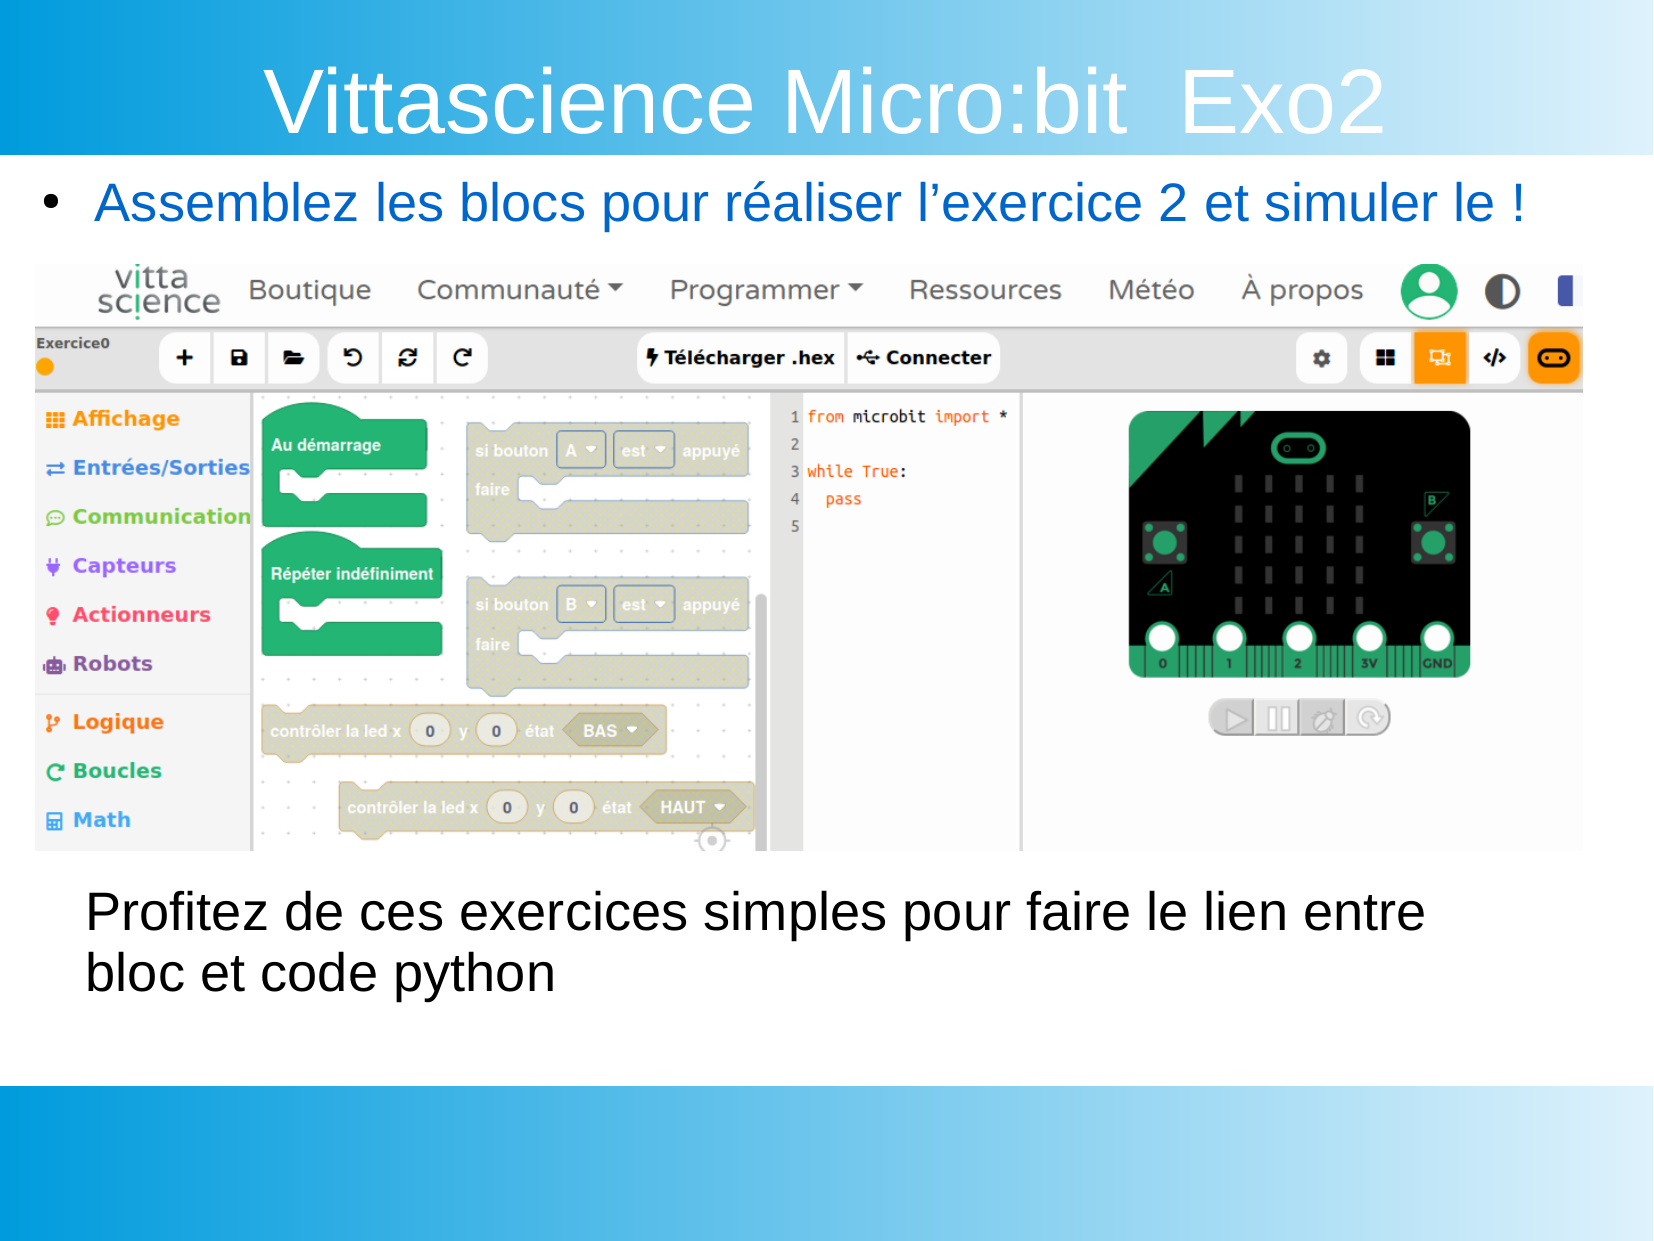

# Vittascience Micro:bit Exo2
Assemblez les blocs pour réaliser l’exercice 2 et simuler le !
Profitez de ces exercices simples pour faire le lien entre bloc et code python